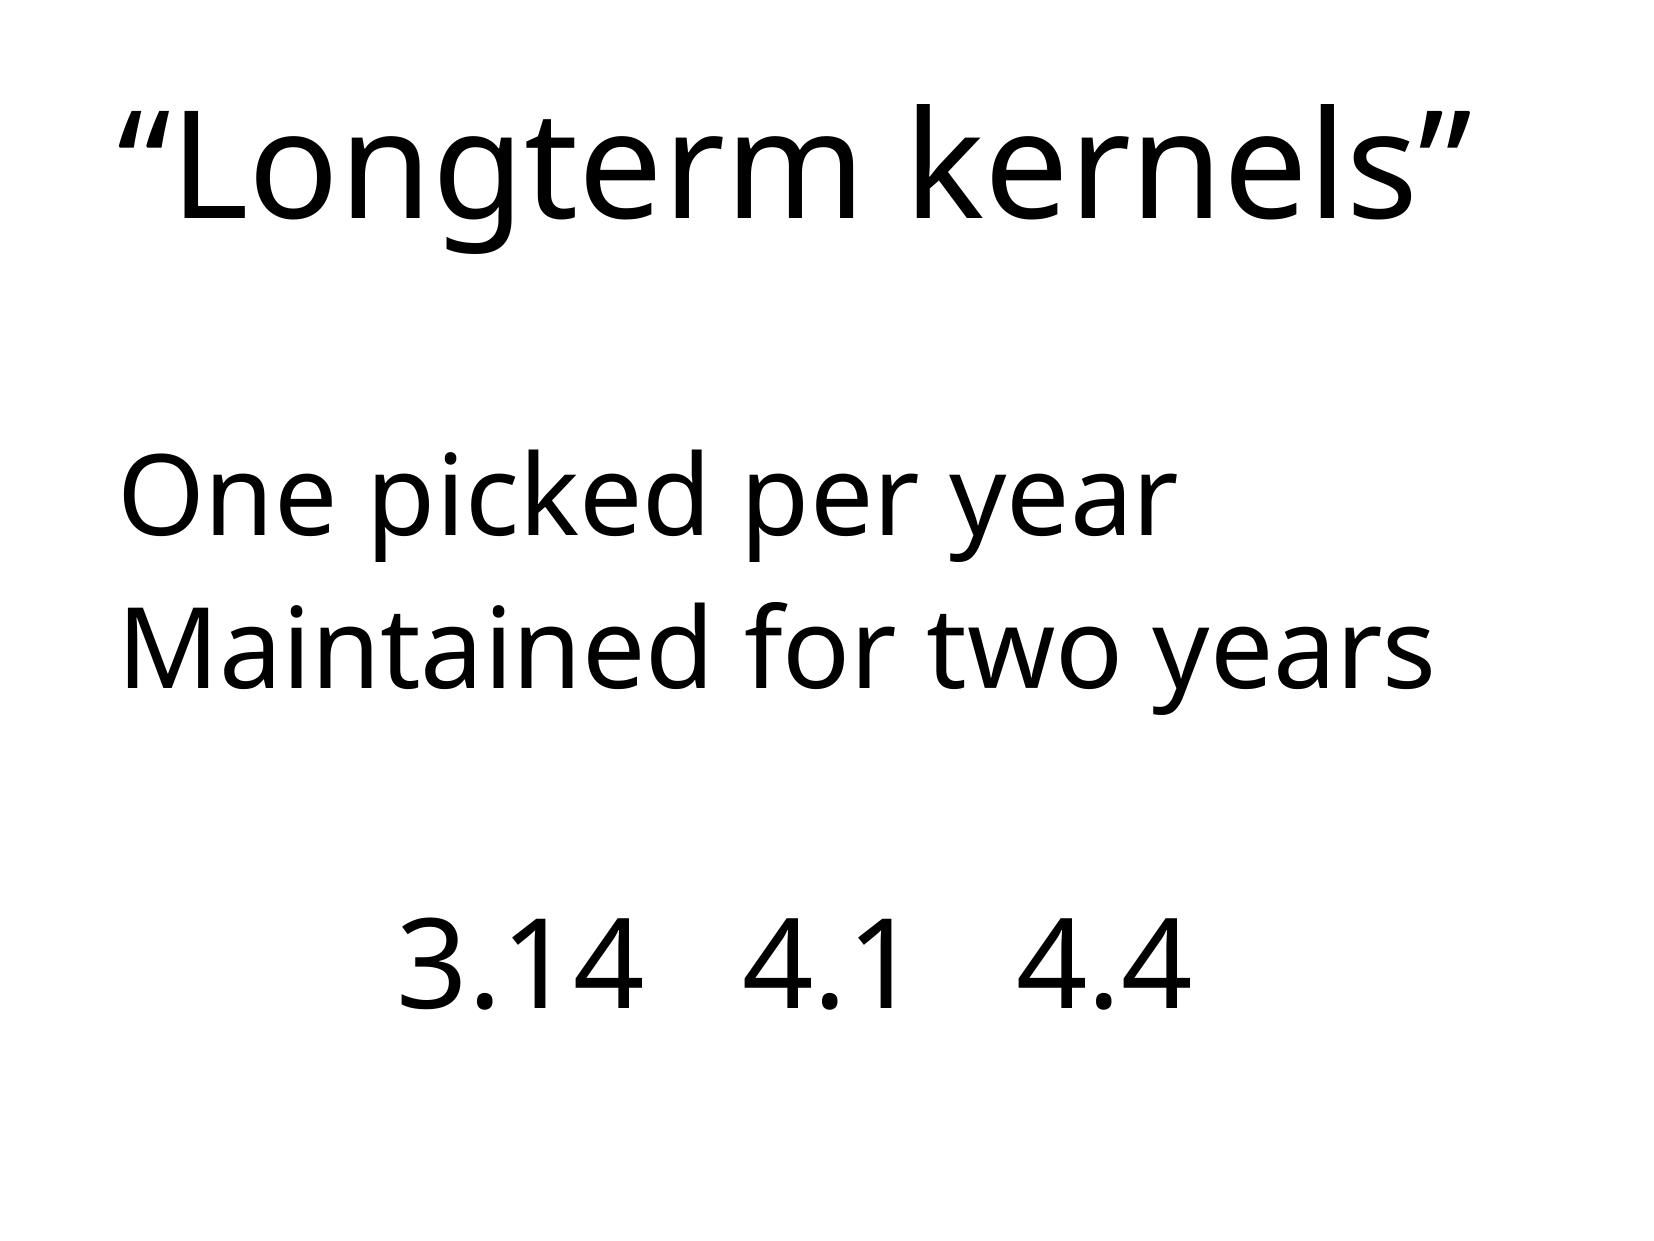

“Longterm kernels”
One picked per year
Maintained for two years
3.14 4.1 4.4
2.6.20 to 2.6.24-rc8